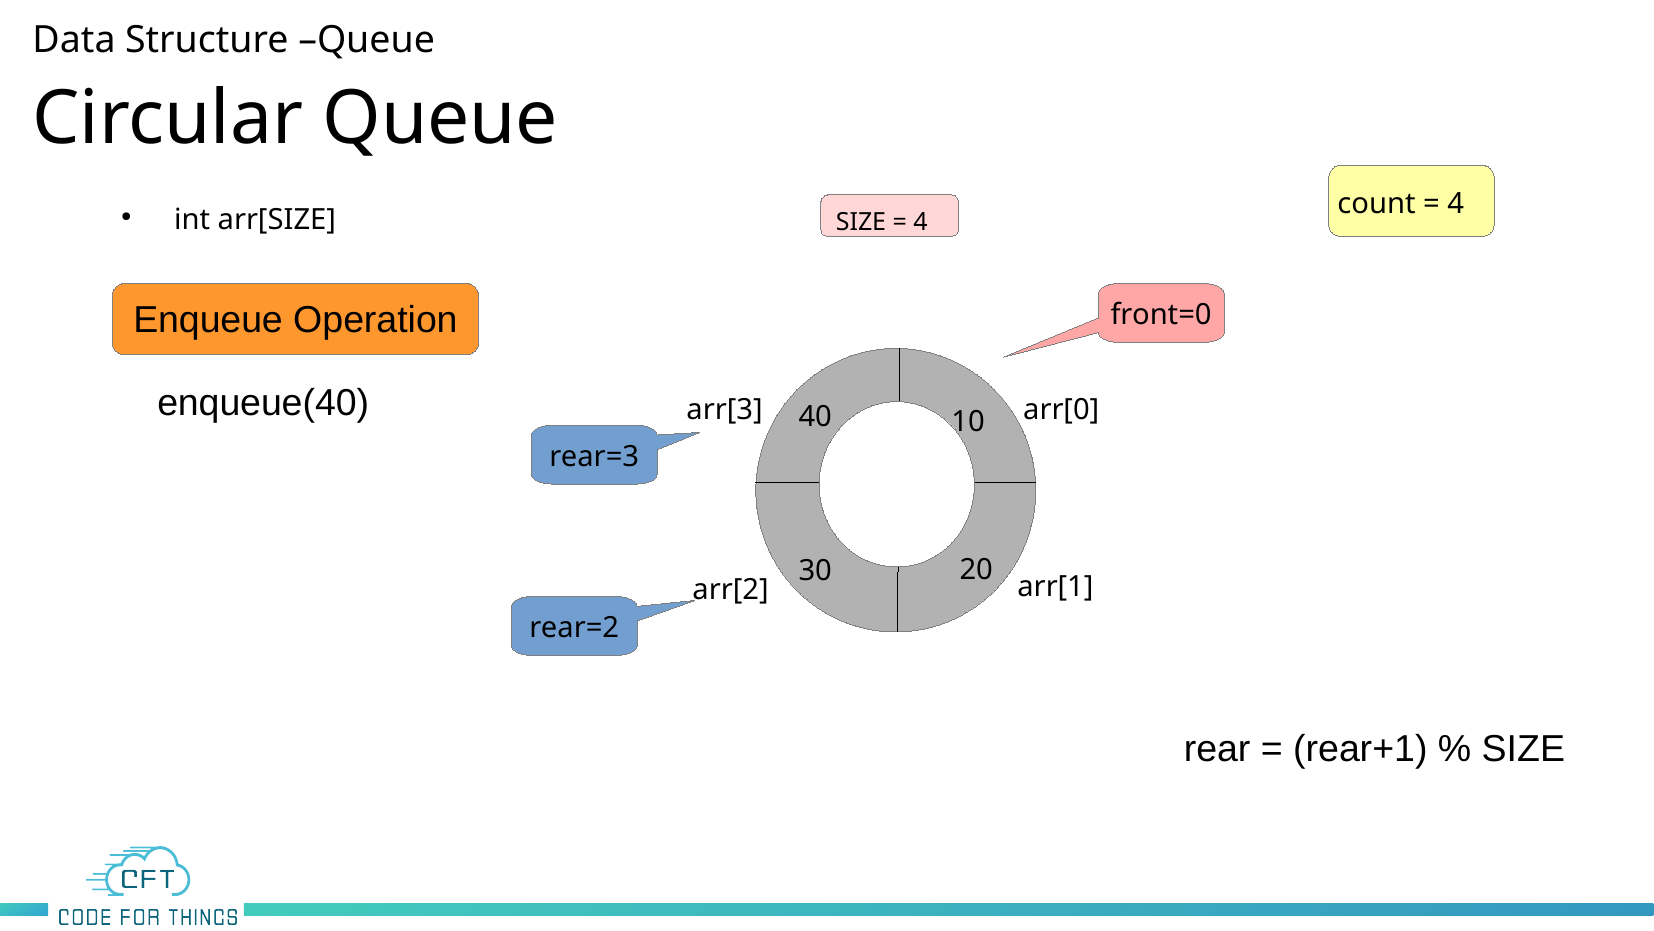

# Data Structure –Queue Circular Queue
count = 4
int arr[SIZE]
SIZE = 4
front=0
Enqueue Operation
arr[3]
arr[0]
arr[1]
arr[2]
enqueue(40)
40
10
rear=3
20
30
rear=2
rear = (rear+1) % SIZE